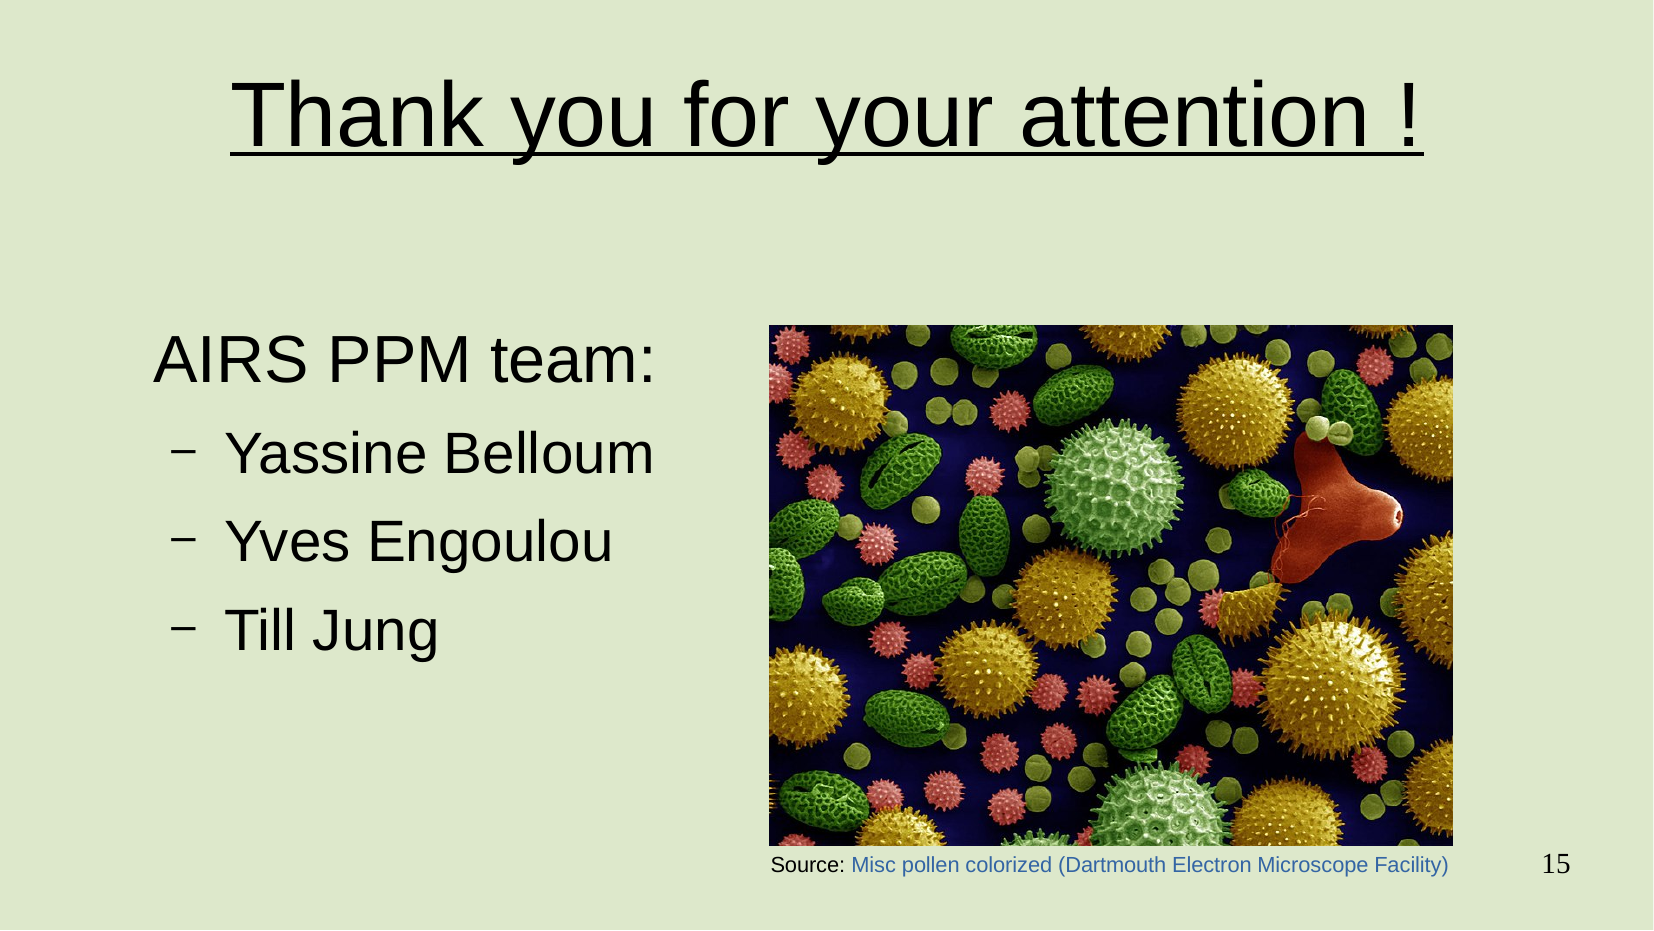

# Thank you for your attention !
AIRS PPM team:
Yassine Belloum
Yves Engoulou
Till Jung
Source: Misc pollen colorized (Dartmouth Electron Microscope Facility)
15